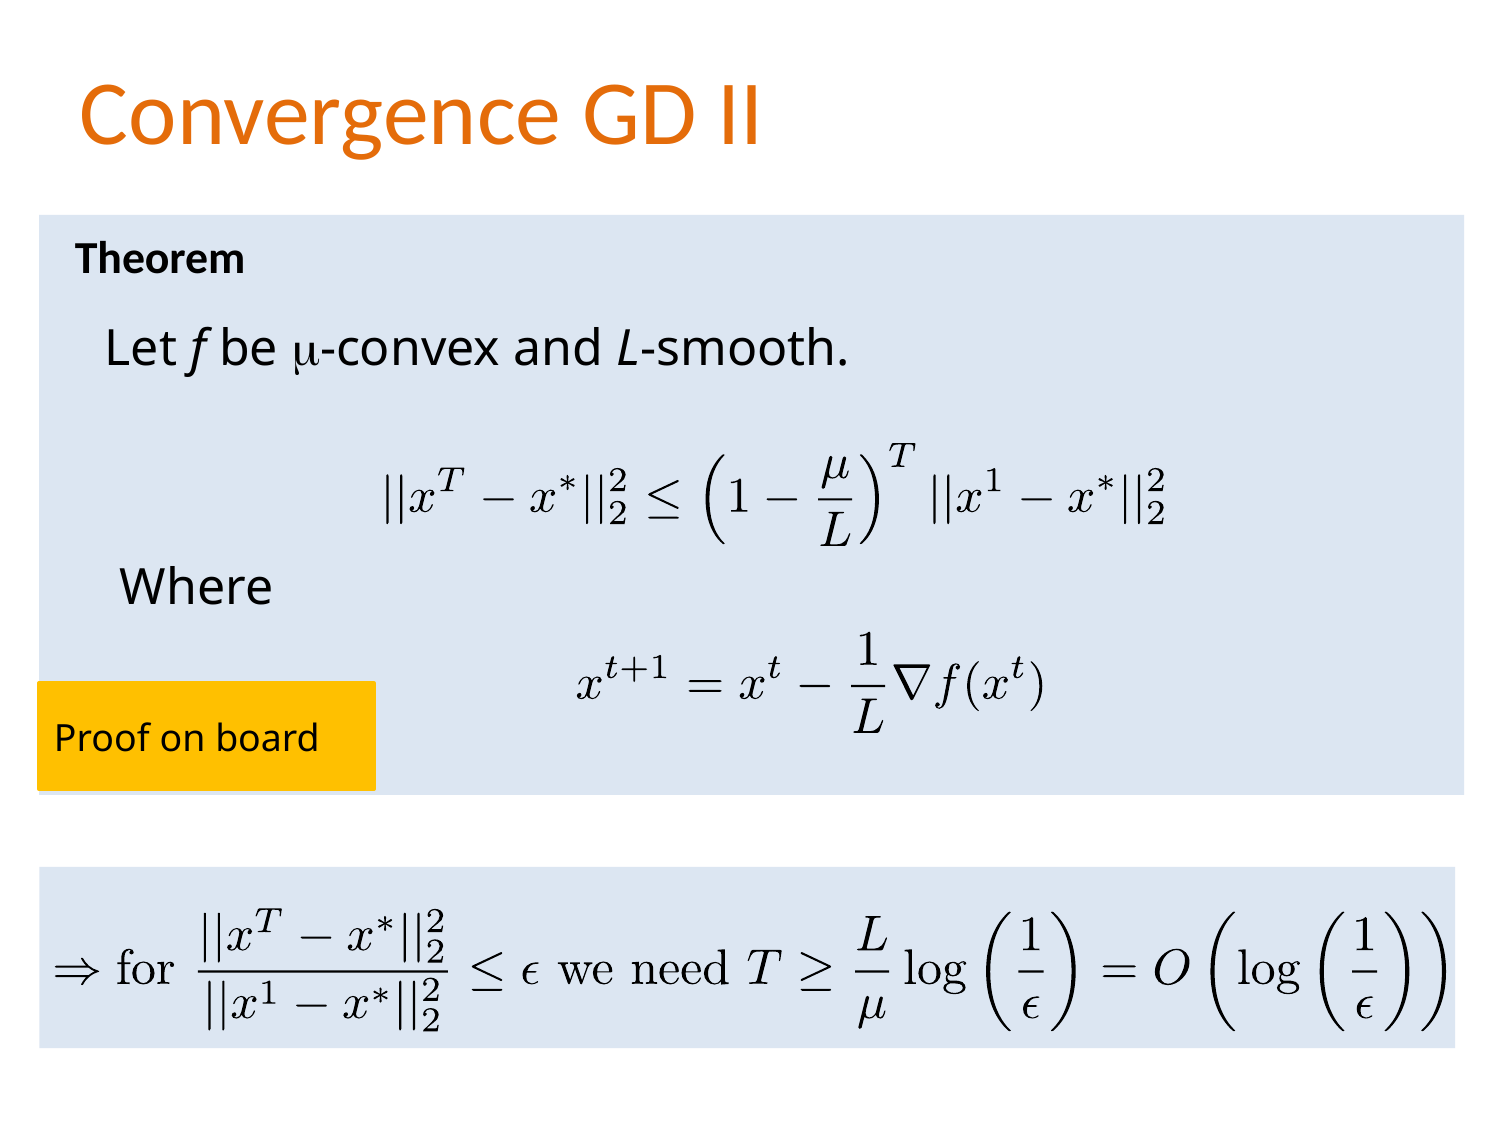

Convergence GD II
Theorem
Let f be m-convex and L-smooth.
Where
Proof on board